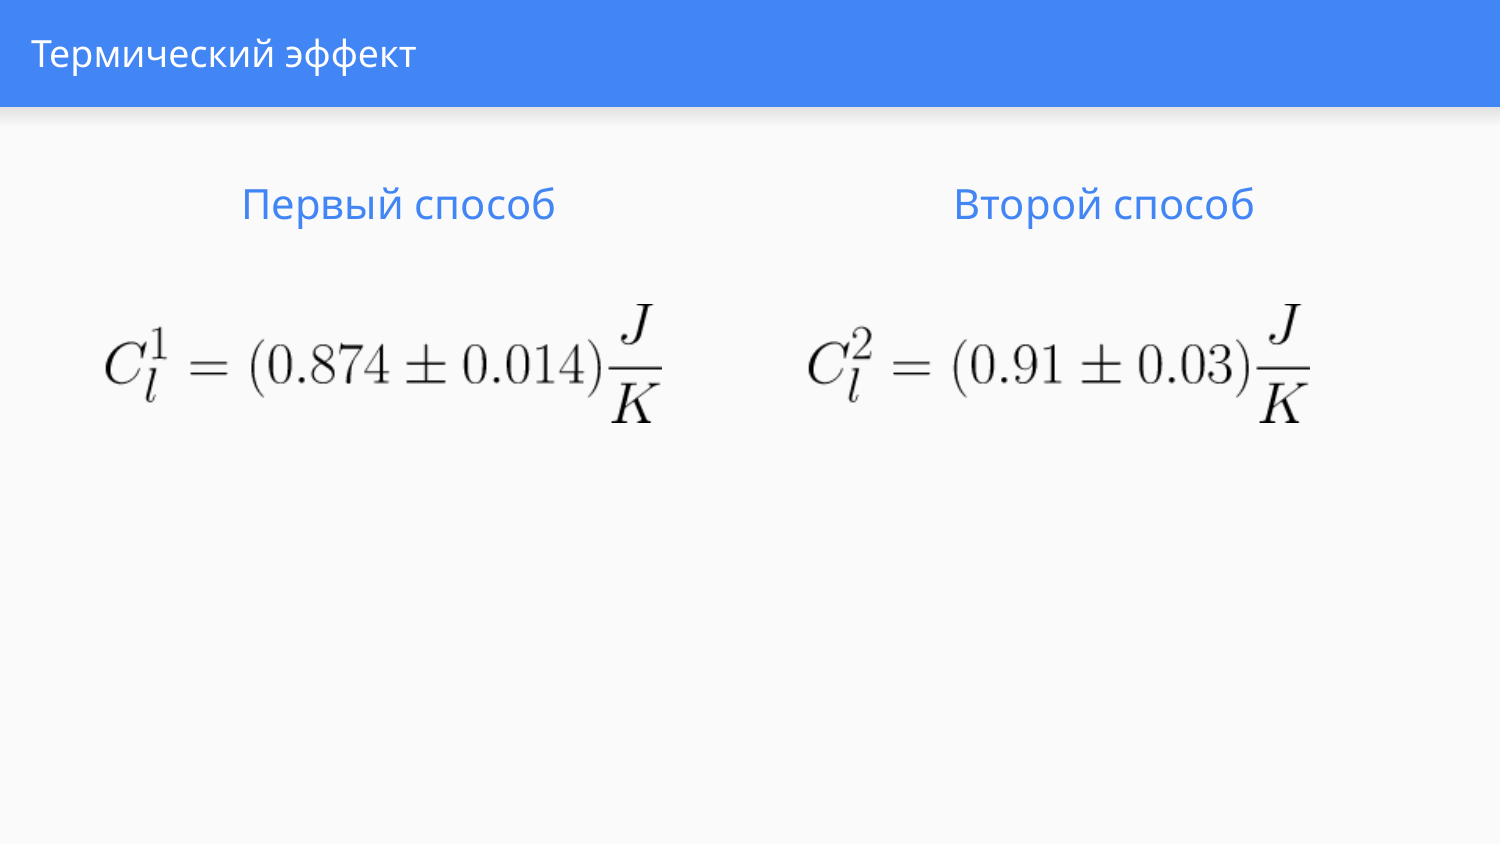

# Термический эффект
Первый способ
Второй способ